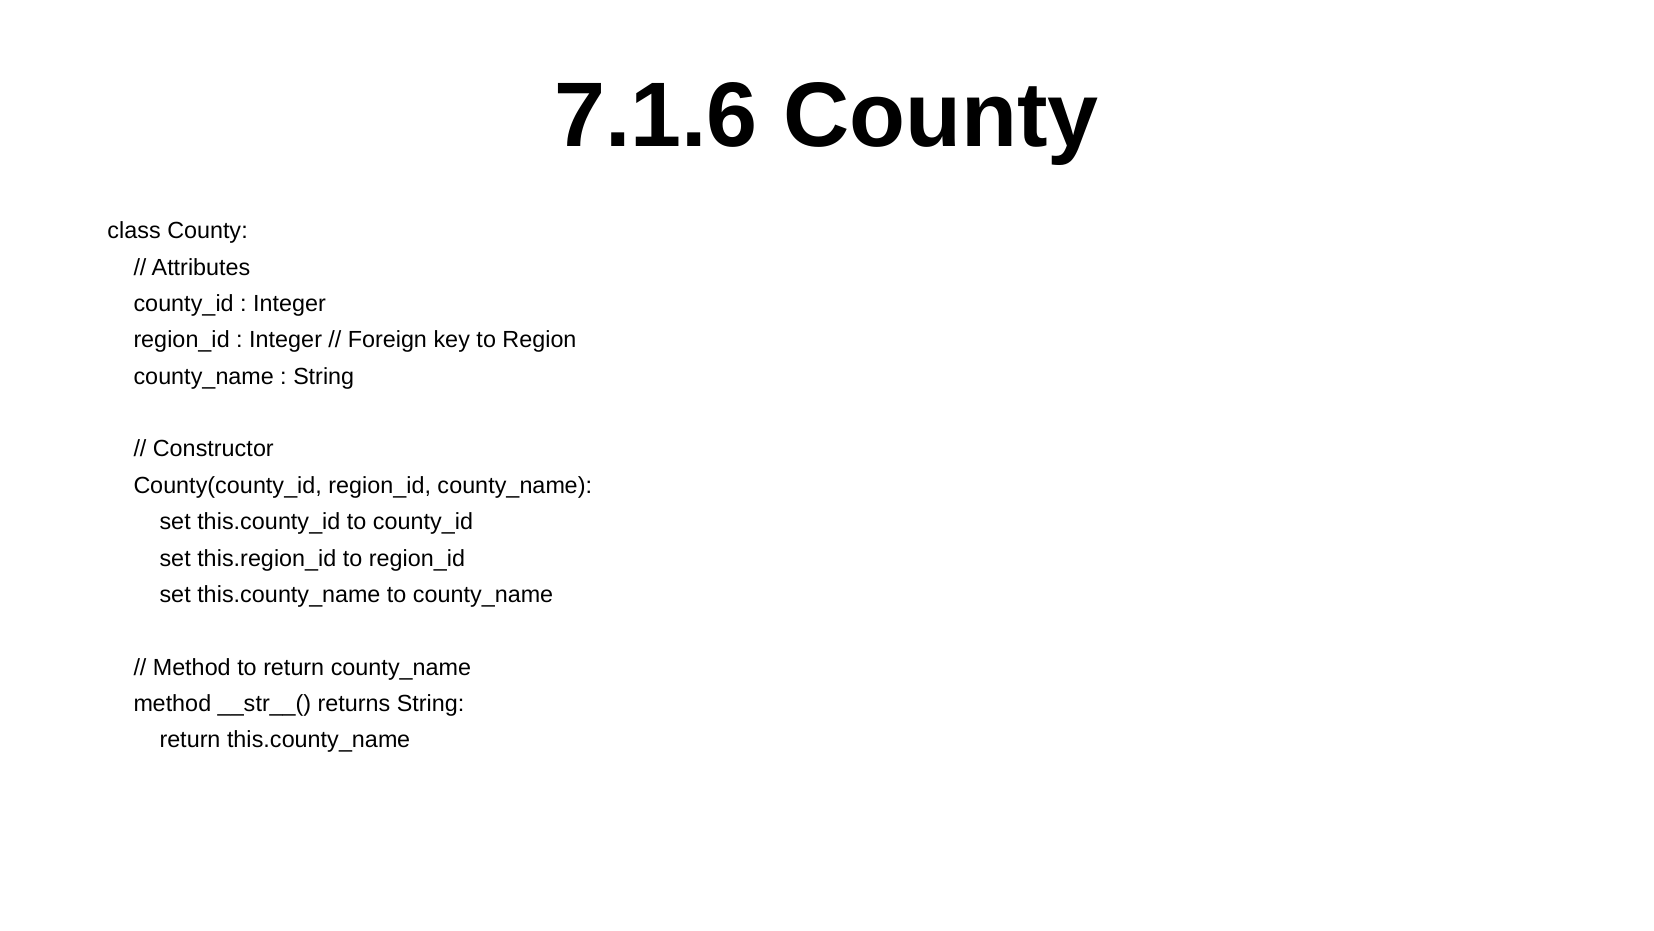

# 7.1.6 County
class County:
 // Attributes
 county_id : Integer
 region_id : Integer // Foreign key to Region
 county_name : String
 // Constructor
 County(county_id, region_id, county_name):
 set this.county_id to county_id
 set this.region_id to region_id
 set this.county_name to county_name
 // Method to return county_name
 method __str__() returns String:
 return this.county_name